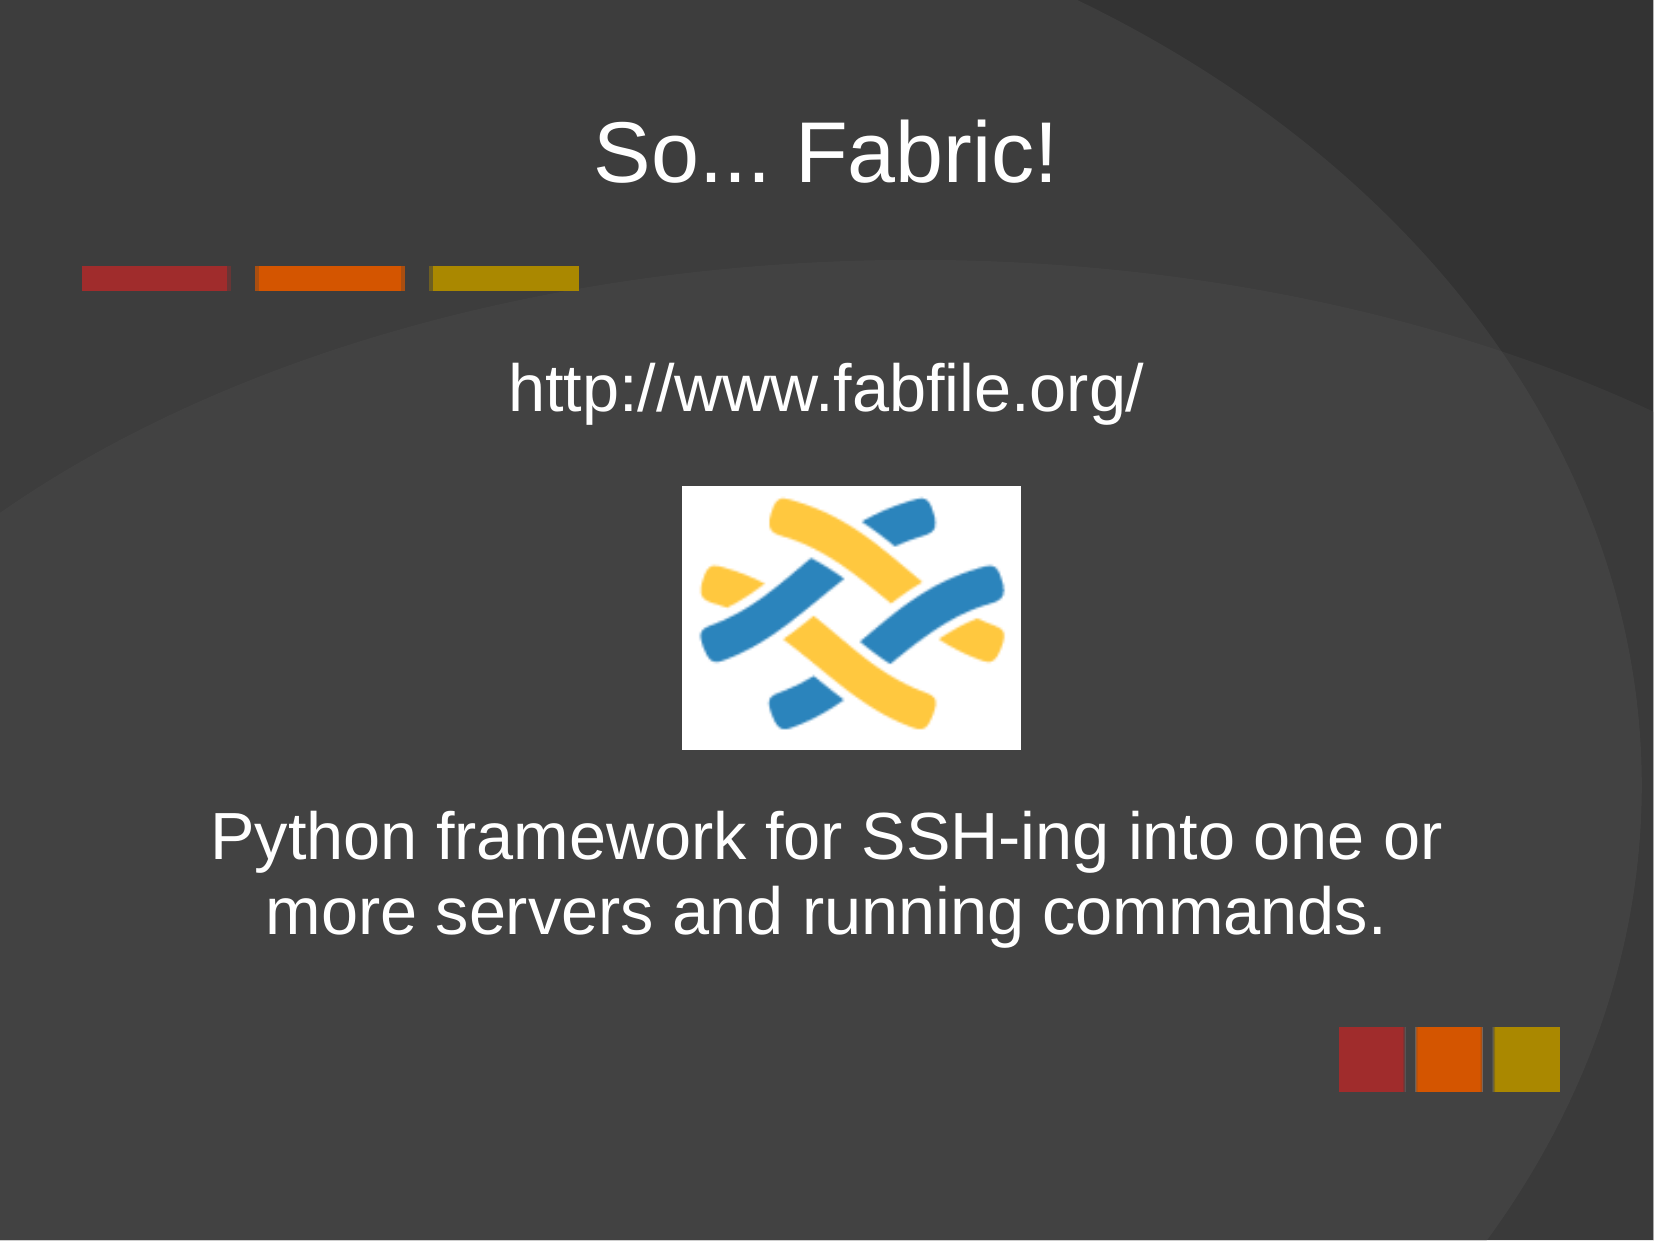

# So... Fabric!
http://www.fabfile.org/
Python framework for SSH-ing into one or
more servers and running commands.